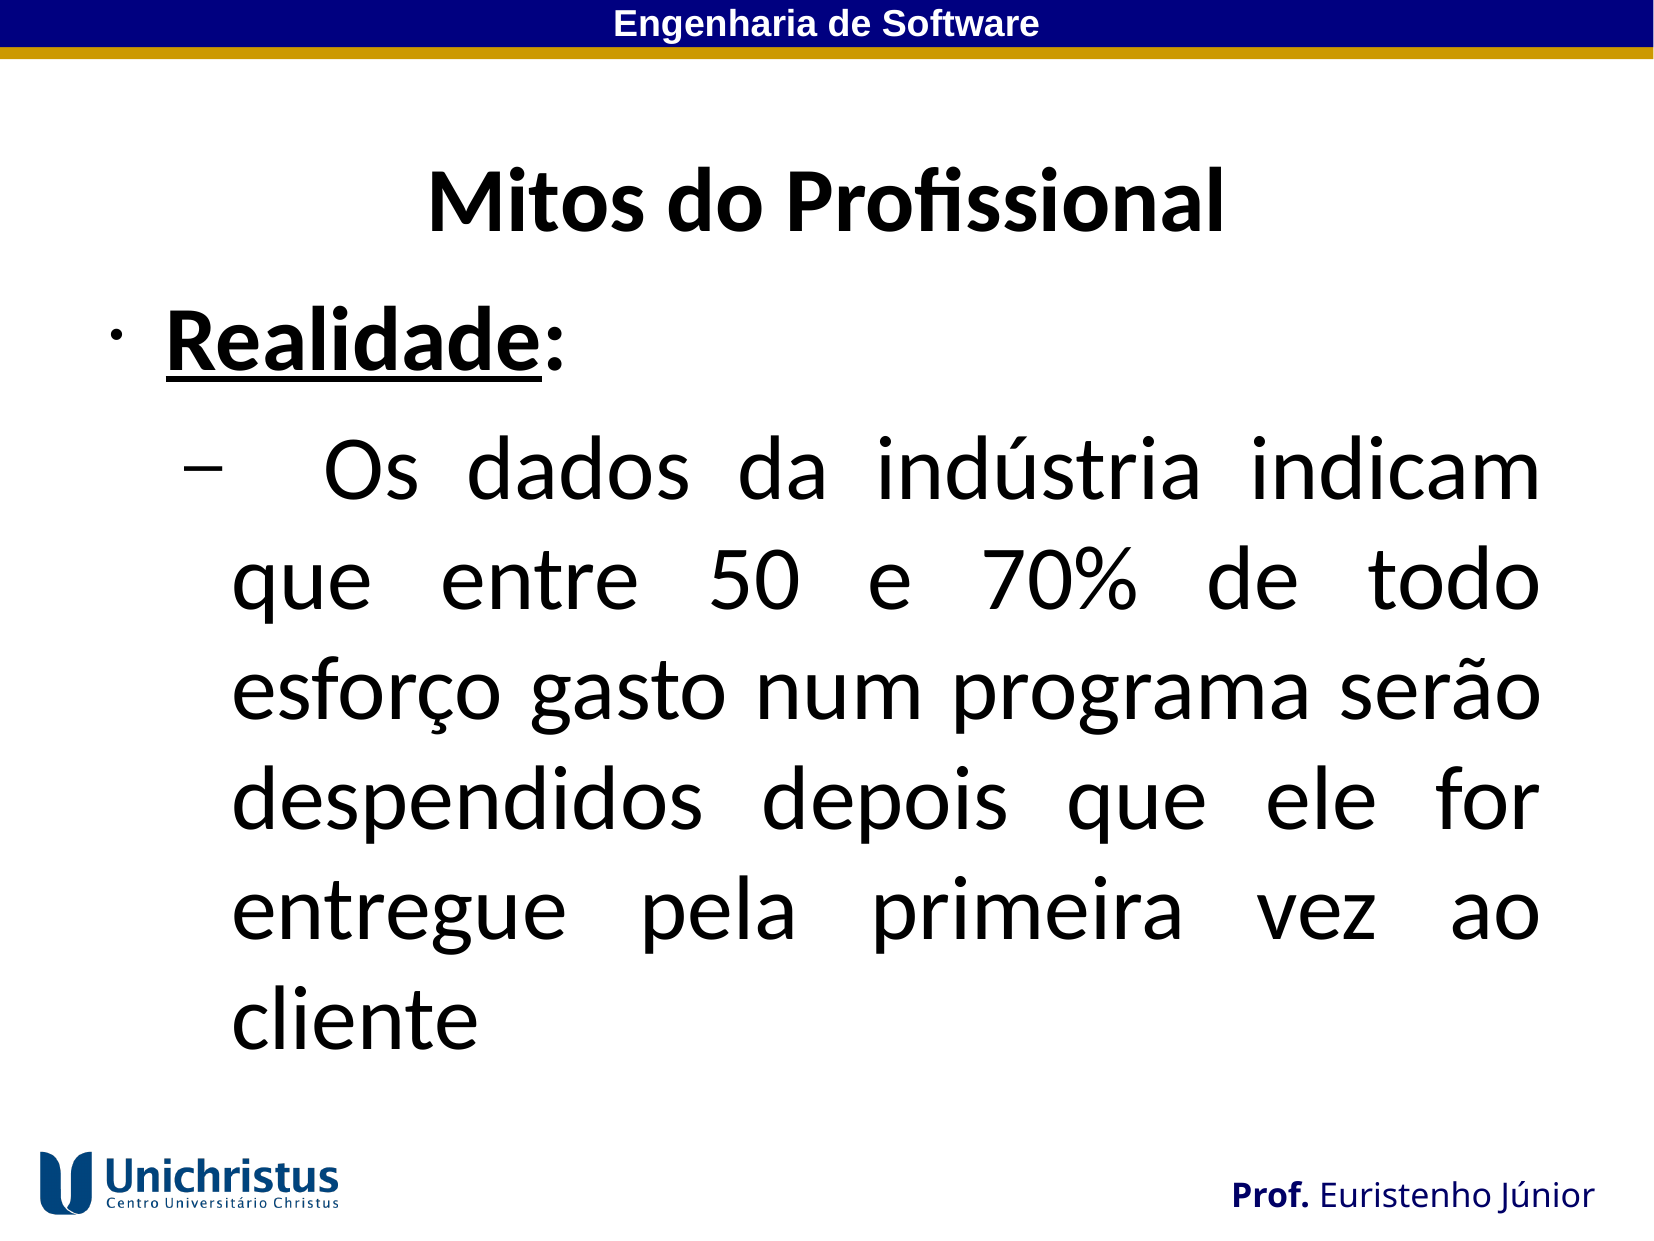

Engenharia de Software
# Mitos do Profissional
Realidade:
 Os dados da indústria indicam que entre 50 e 70% de todo esforço gasto num programa serão despendidos depois que ele for entregue pela primeira vez ao cliente
Prof. Euristenho Júnior